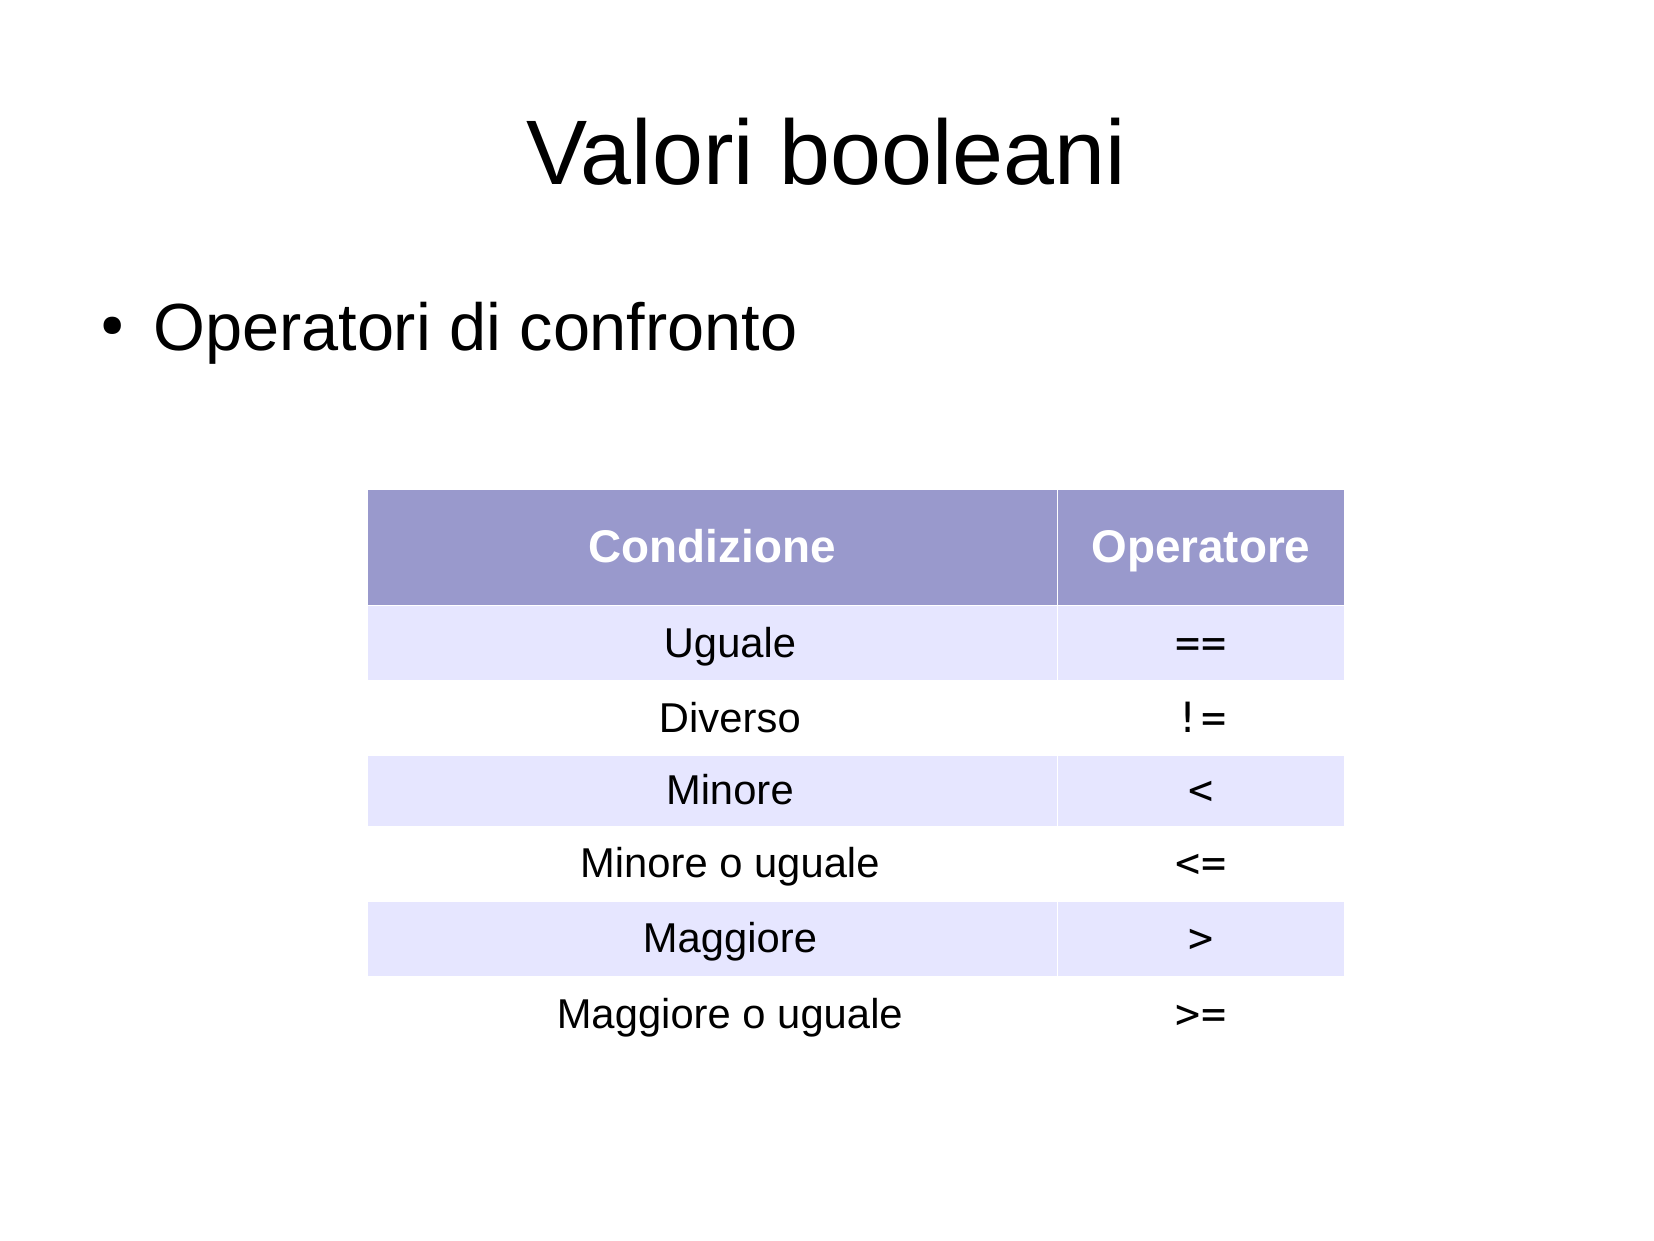

# Valori booleani
Operatori di confronto
| Condizione | Operatore |
| --- | --- |
| Uguale | == |
| Diverso | != |
| Minore | < |
| Minore o uguale | <= |
| Maggiore | > |
| Maggiore o uguale | >= |